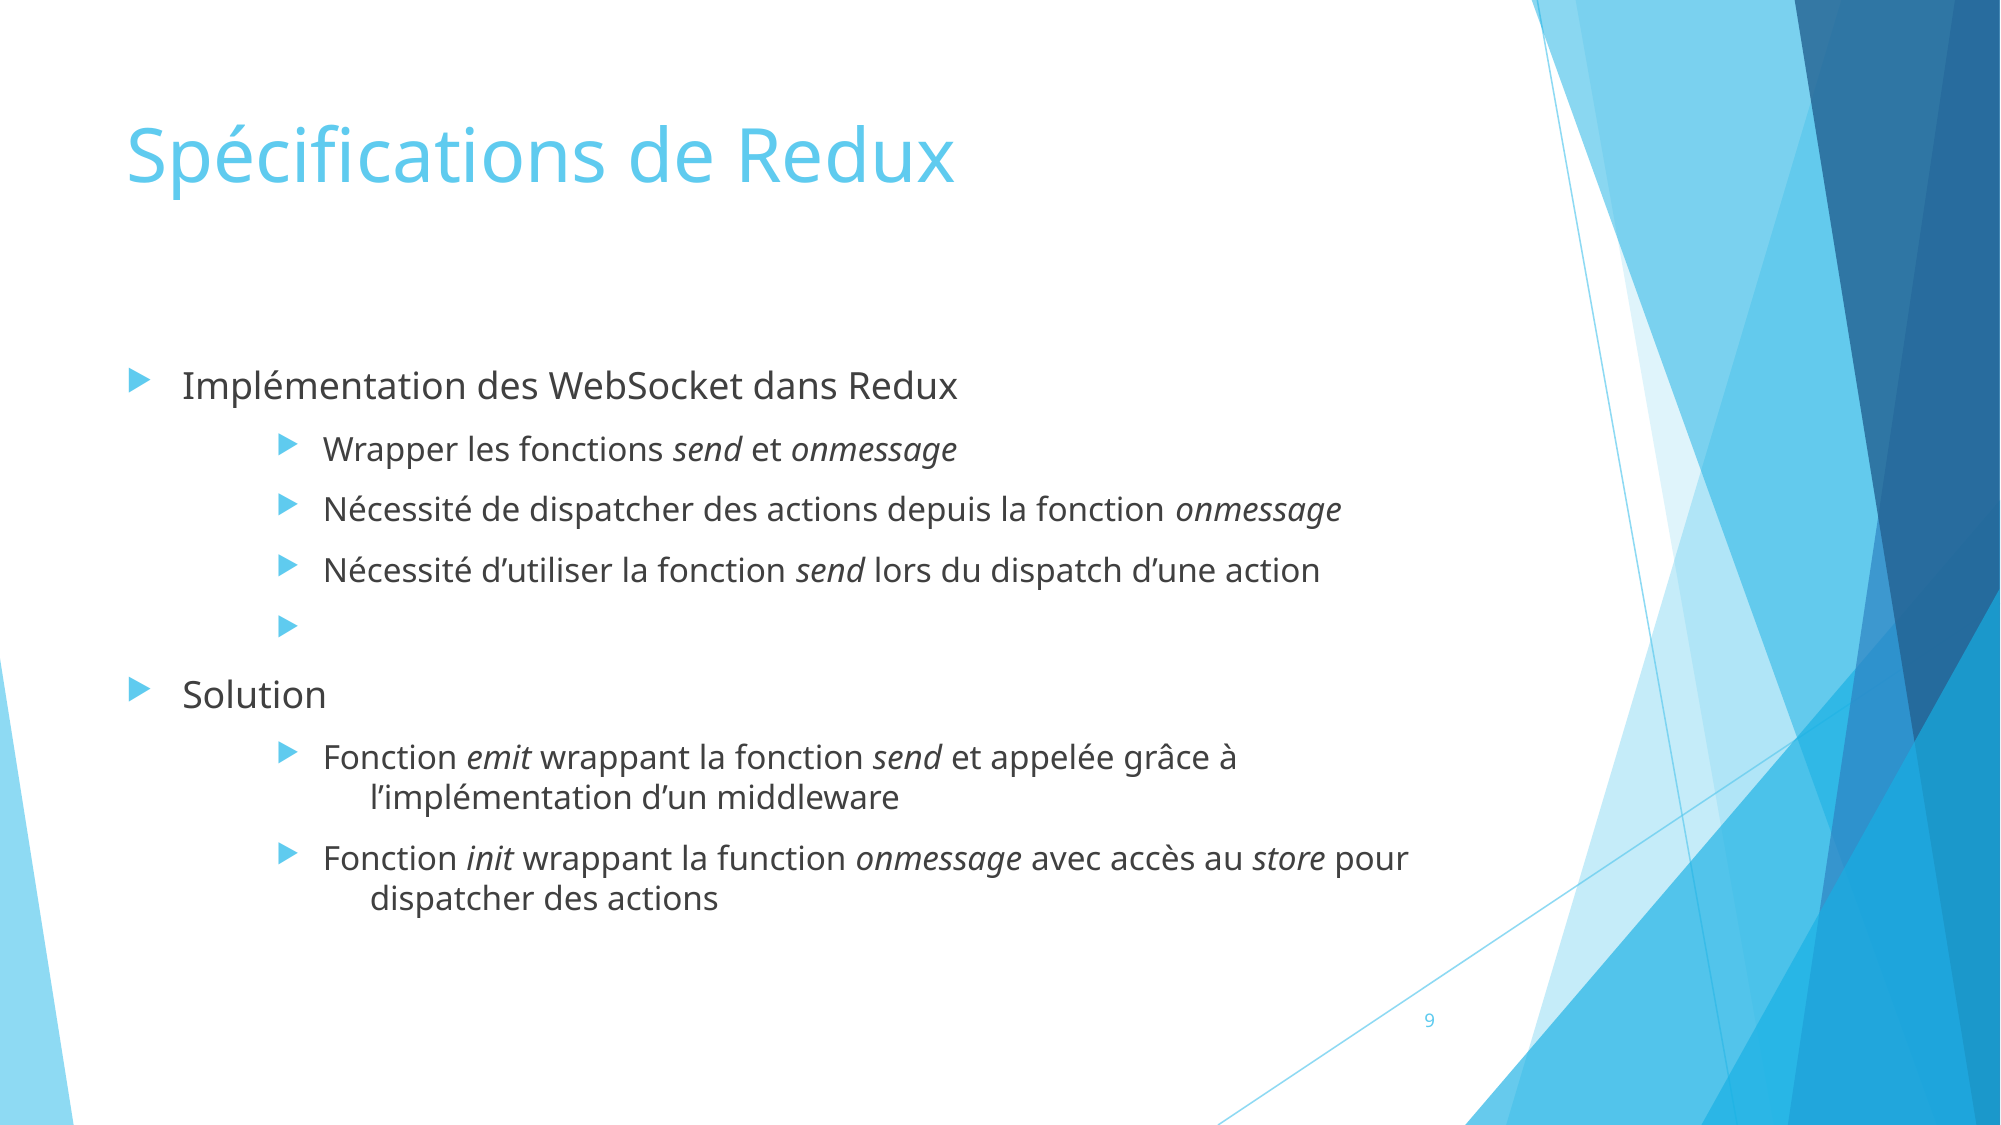

# Spécifications de Redux
Implémentation des WebSocket dans Redux
Wrapper les fonctions send et onmessage
Nécessité de dispatcher des actions depuis la fonction onmessage
Nécessité d’utiliser la fonction send lors du dispatch d’une action
Solution
Fonction emit wrappant la fonction send et appelée grâce à l’implémentation d’un middleware
Fonction init wrappant la function onmessage avec accès au store pour dispatcher des actions